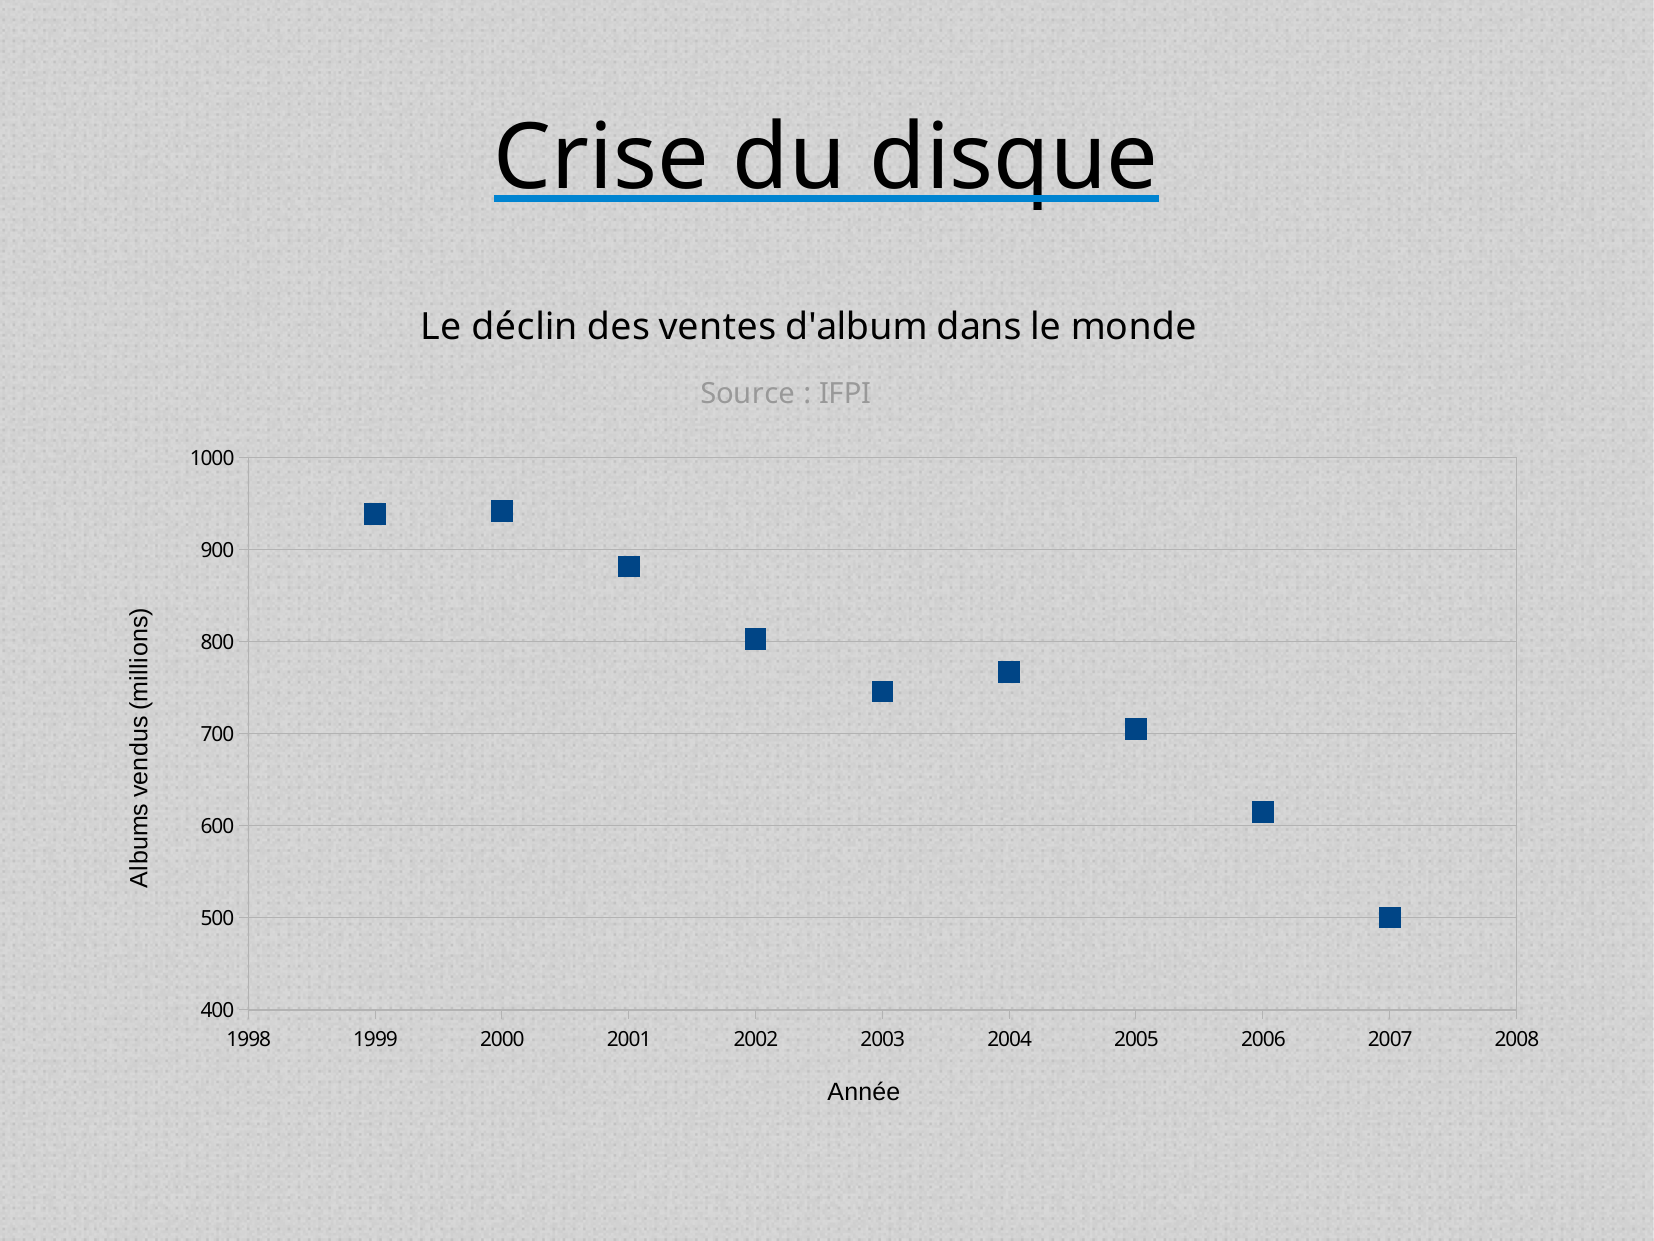

# Crise du disque
### Chart: Le déclin des ventes d'album dans le monde
Source : IFPI
| Category | Ventes mondiales d'album physique (millions) |
|---|---|